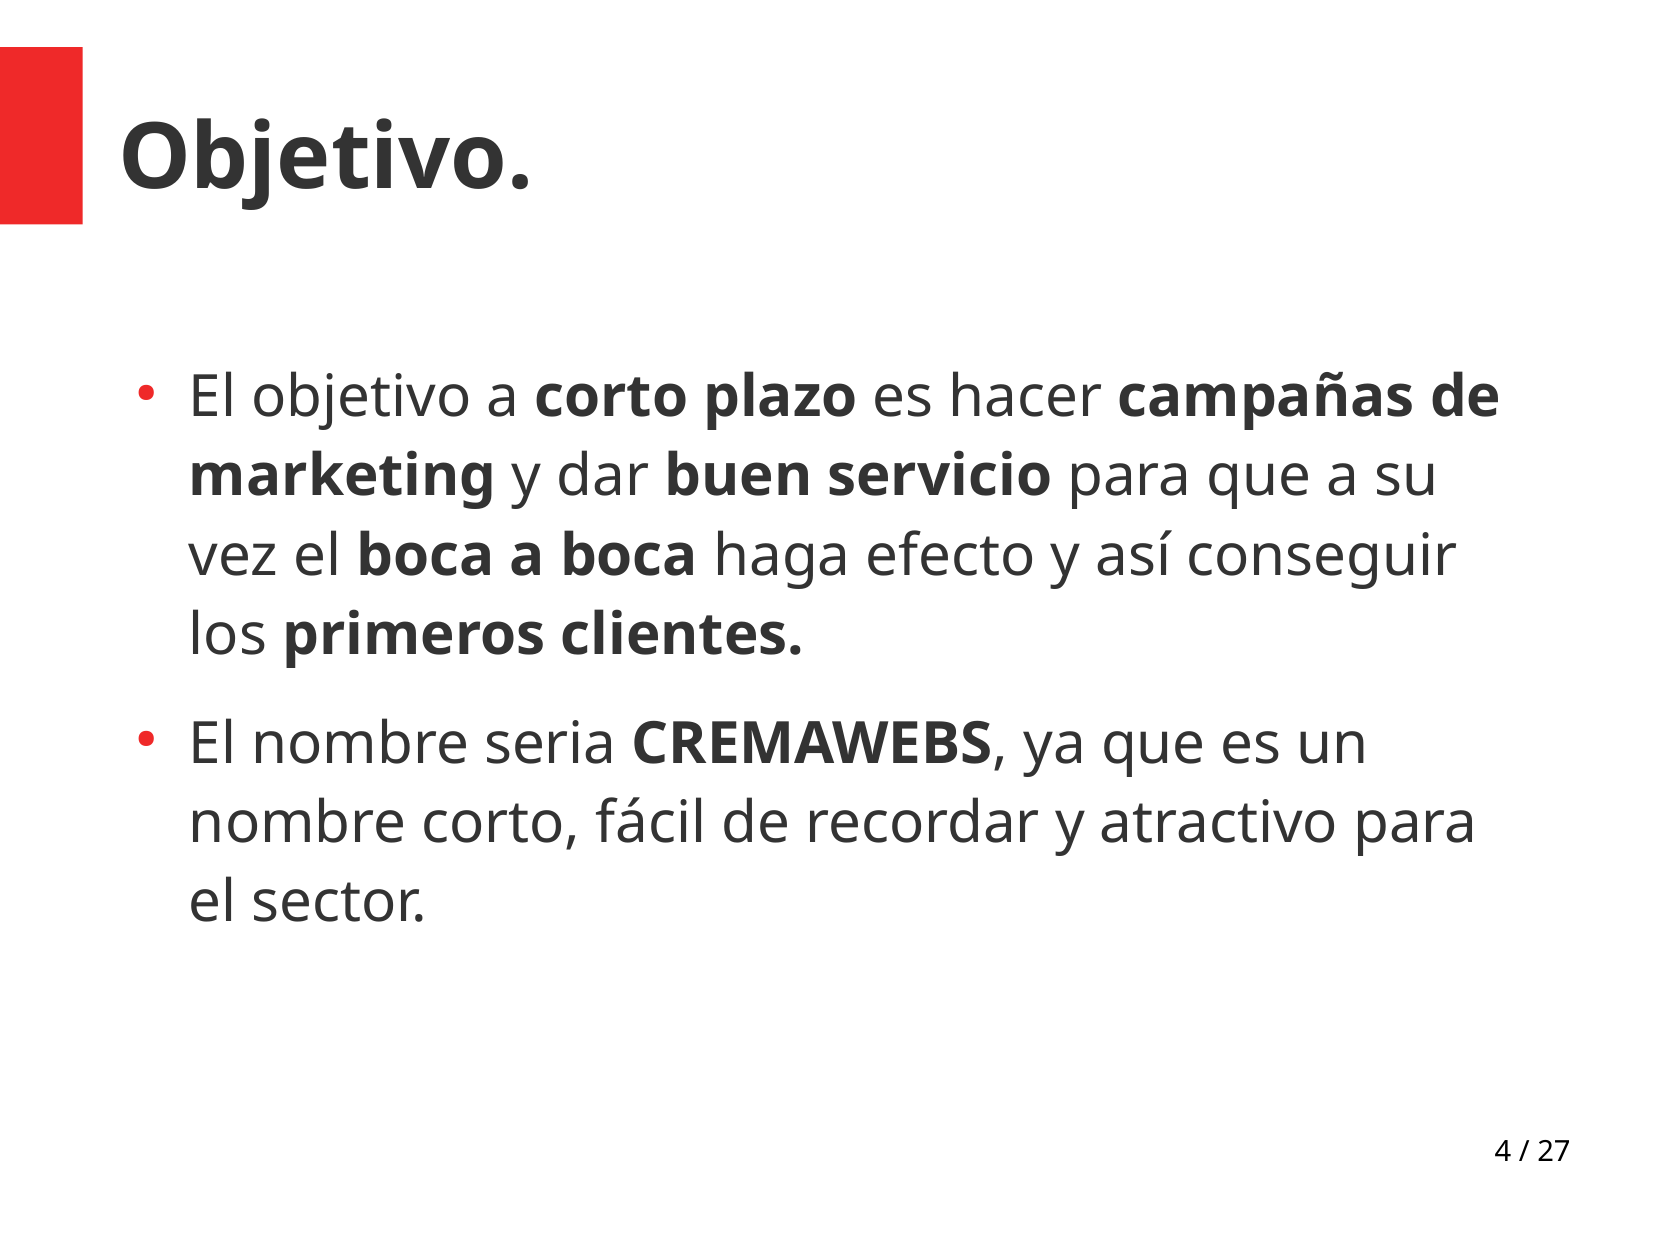

# Objetivo.
El objetivo a corto plazo es hacer campañas de marketing y dar buen servicio para que a su vez el boca a boca haga efecto y así conseguir los primeros clientes.
El nombre seria CREMAWEBS, ya que es un nombre corto, fácil de recordar y atractivo para el sector.
4